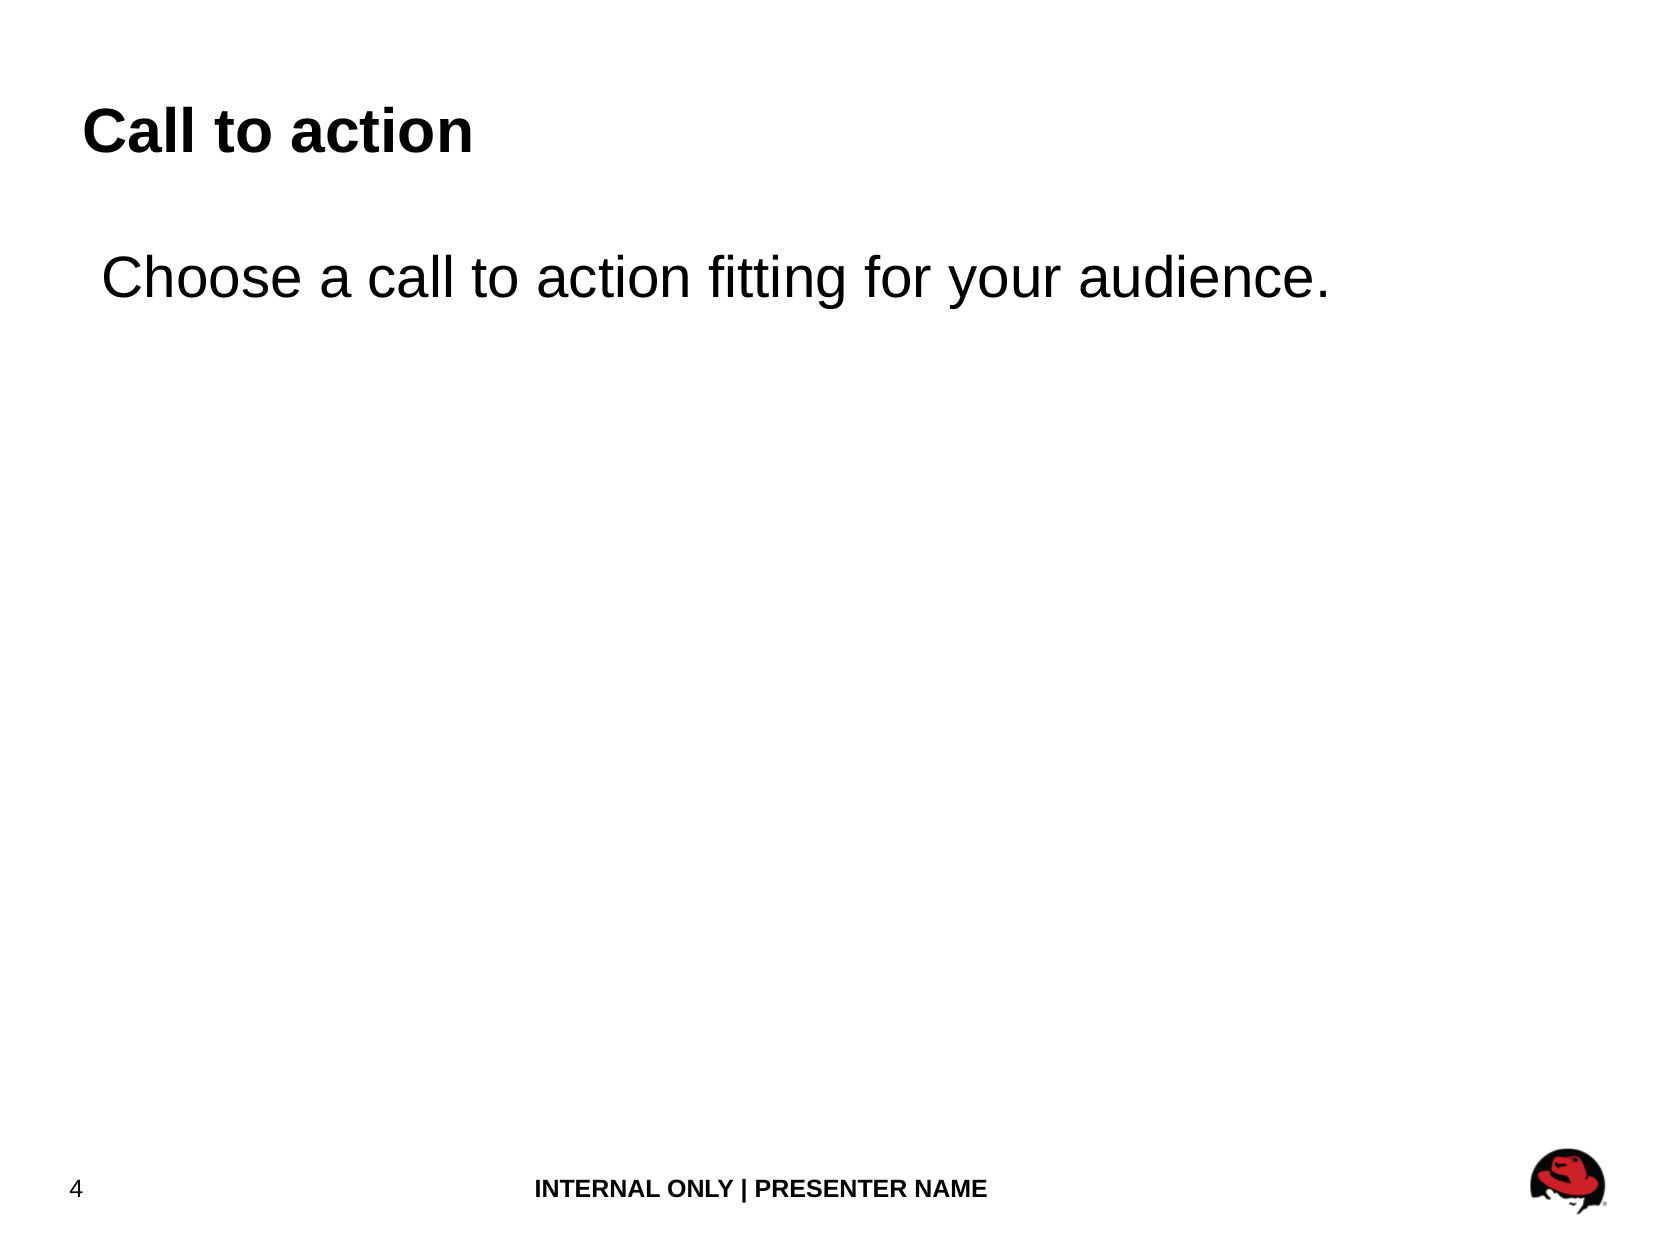

# Call to action
Choose a call to action fitting for your audience.